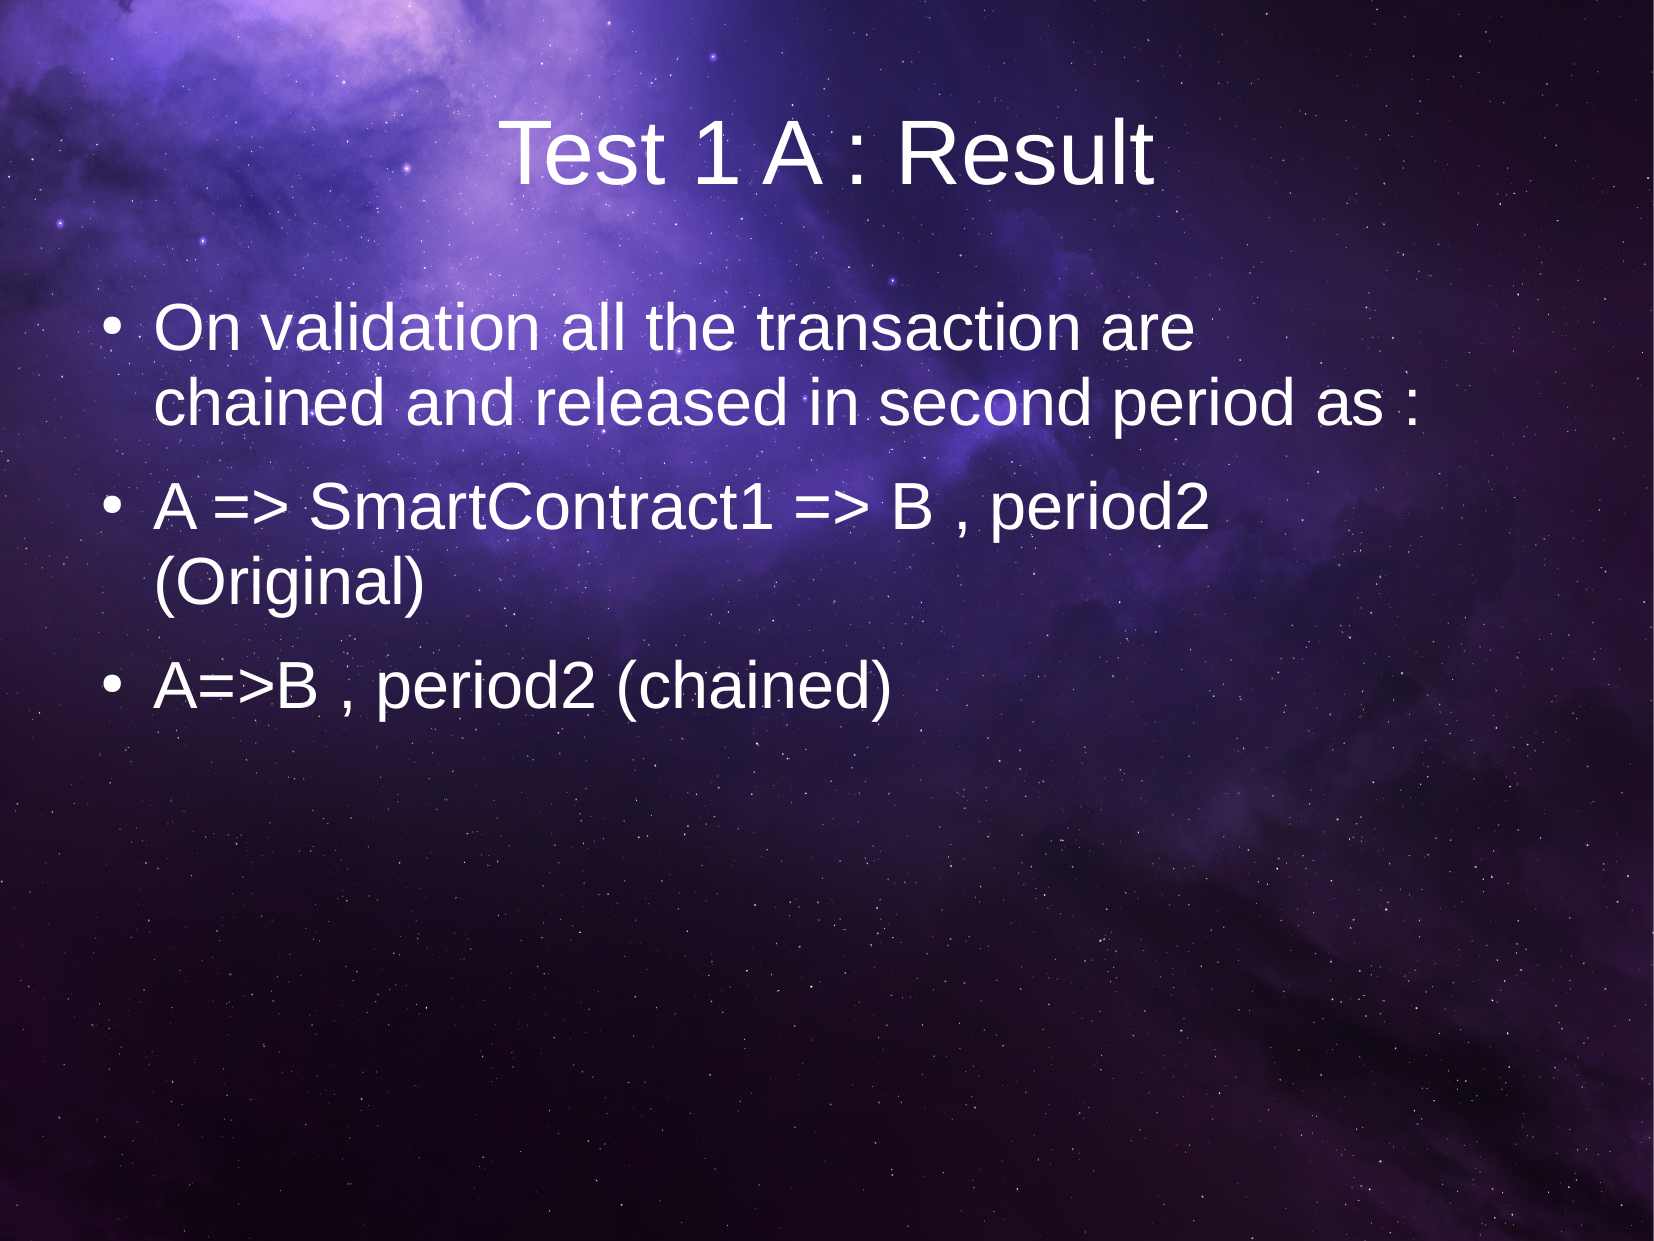

# Test 1 A : Result
On validation all the transaction are chained and released in second period as :
A => SmartContract1 => B , period2 (Original)
A=>B , period2 (chained)